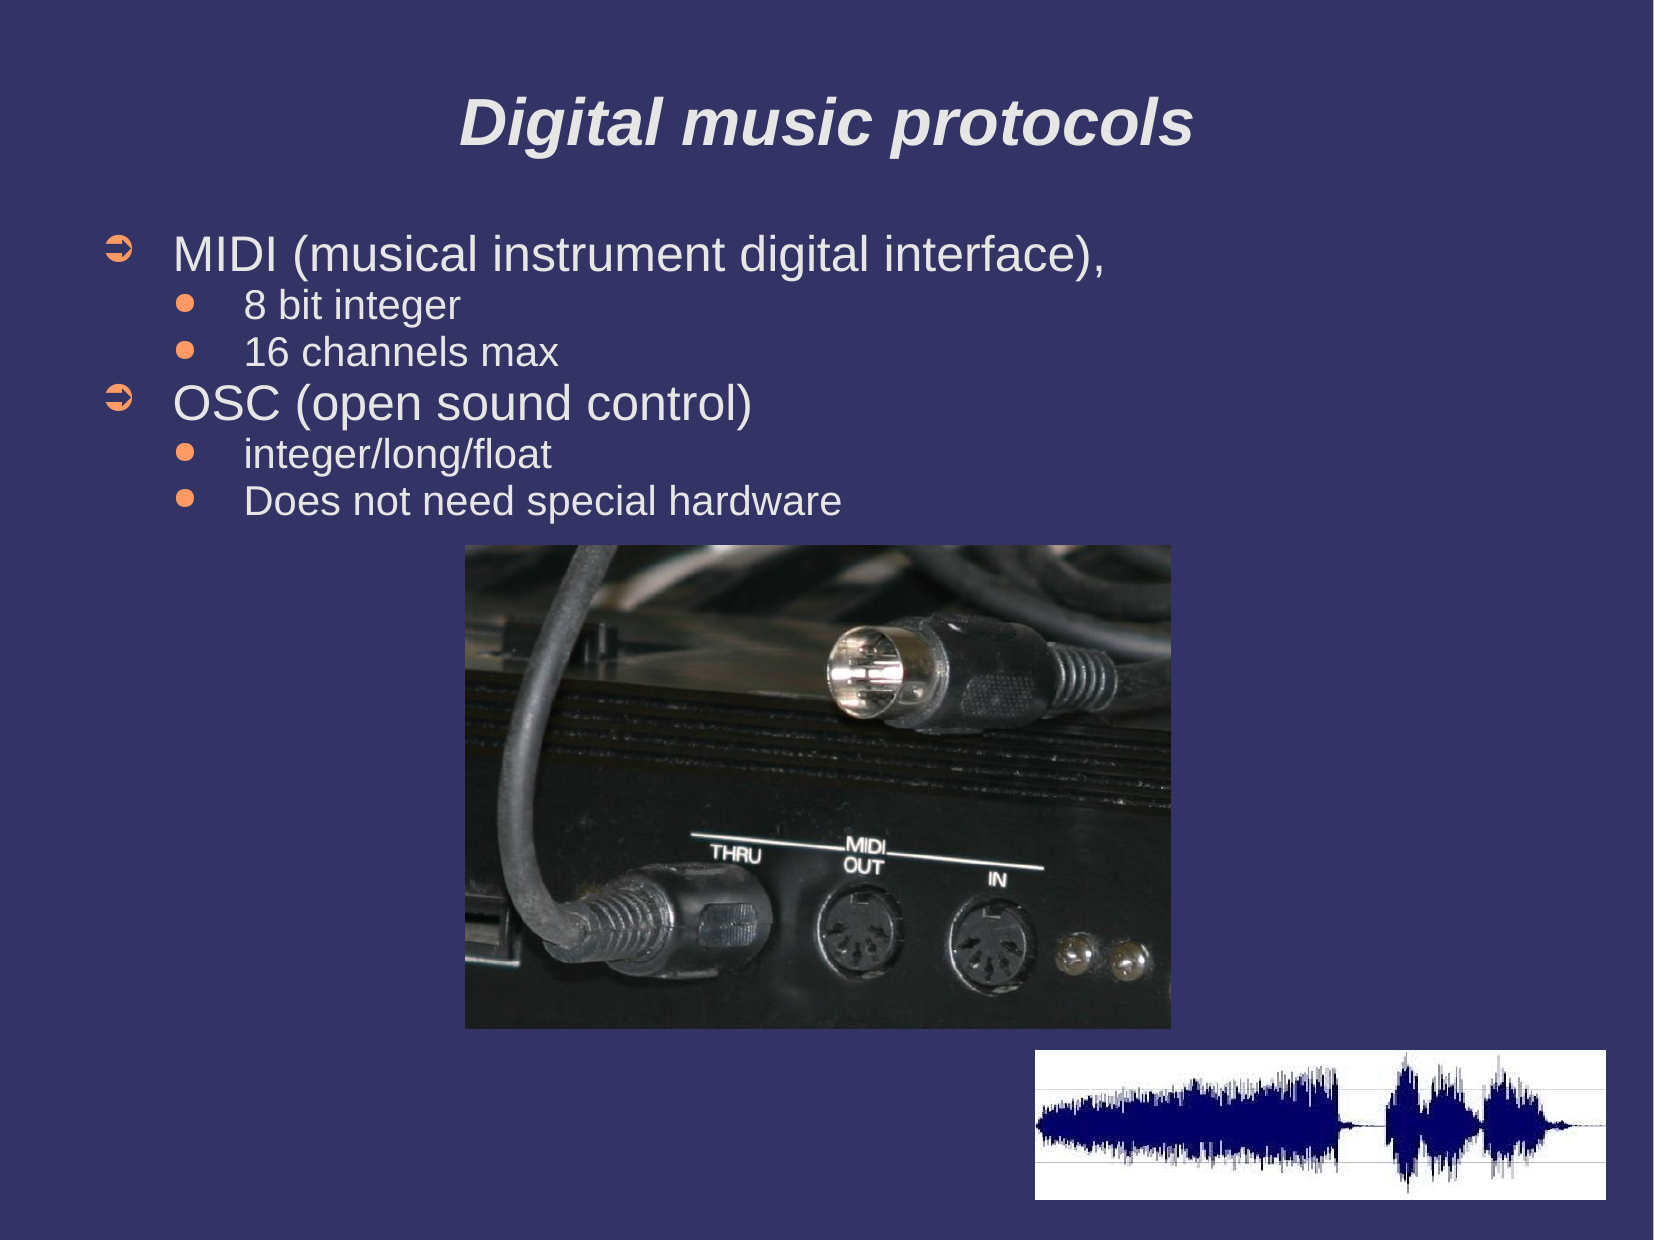

# Digital music protocols
MIDI (musical instrument digital interface),
8 bit integer
16 channels max
OSC (open sound control)
integer/long/float
Does not need special hardware